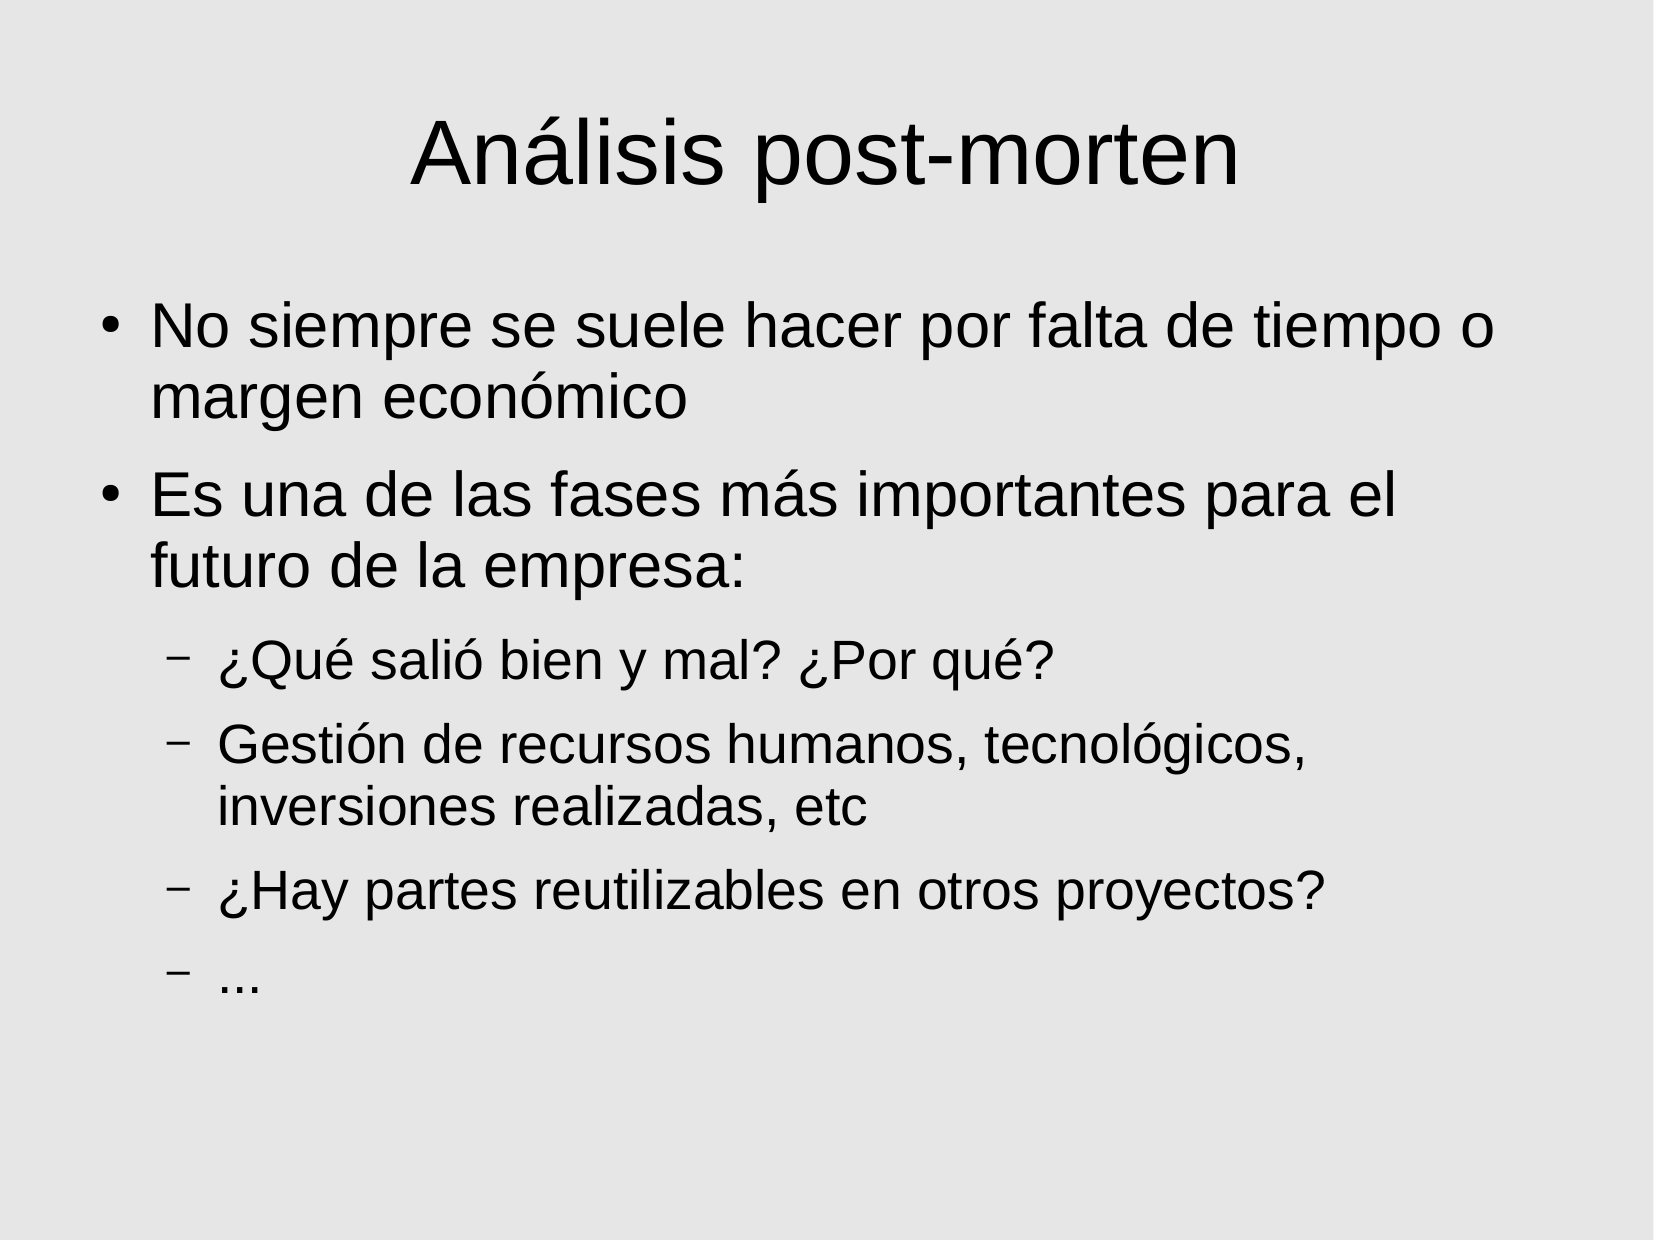

# Análisis post-morten
No siempre se suele hacer por falta de tiempo o margen económico
Es una de las fases más importantes para el futuro de la empresa:
¿Qué salió bien y mal? ¿Por qué?
Gestión de recursos humanos, tecnológicos, inversiones realizadas, etc
¿Hay partes reutilizables en otros proyectos?
...